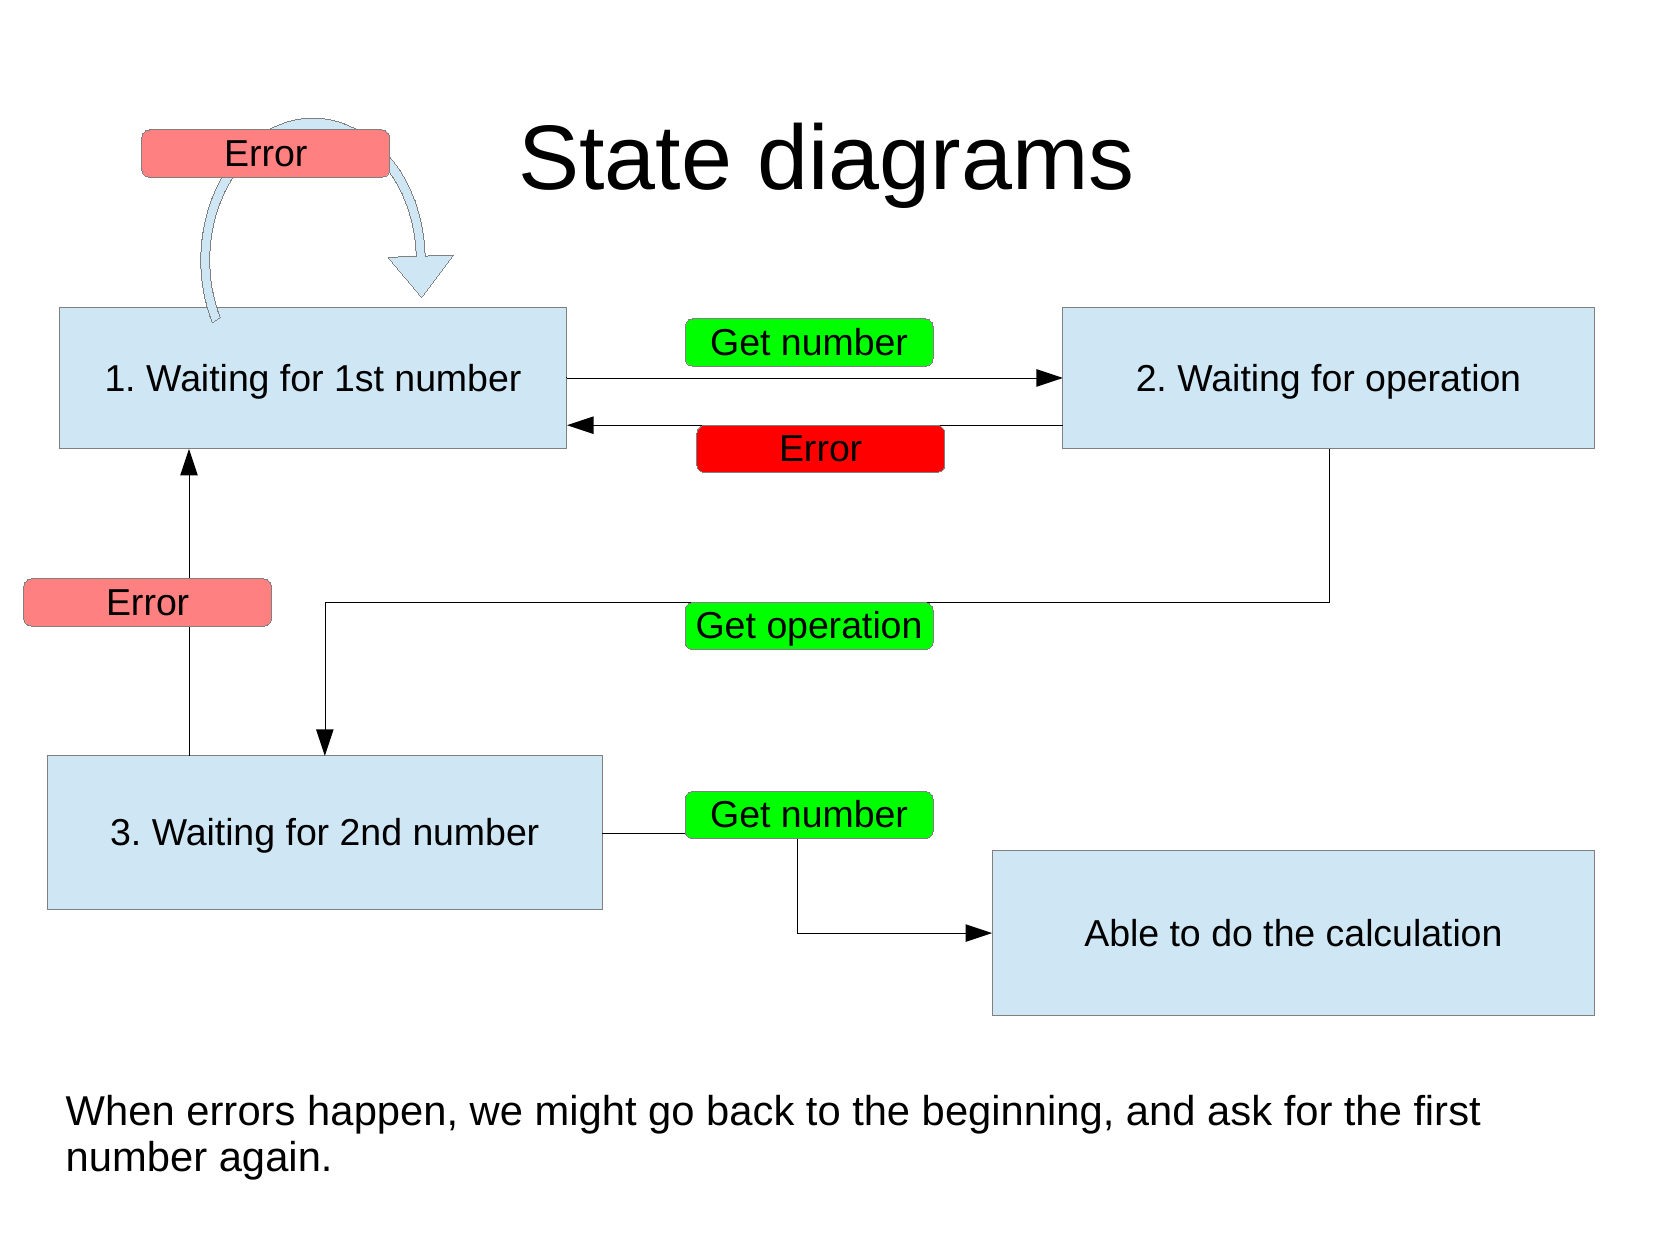

# State diagrams
Error
1. Waiting for 1st number
2. Waiting for operation
Get number
Error
Error
Get operation
3. Waiting for 2nd number
Get number
Able to do the calculation
When errors happen, we might go back to the beginning, and ask for the first number again.